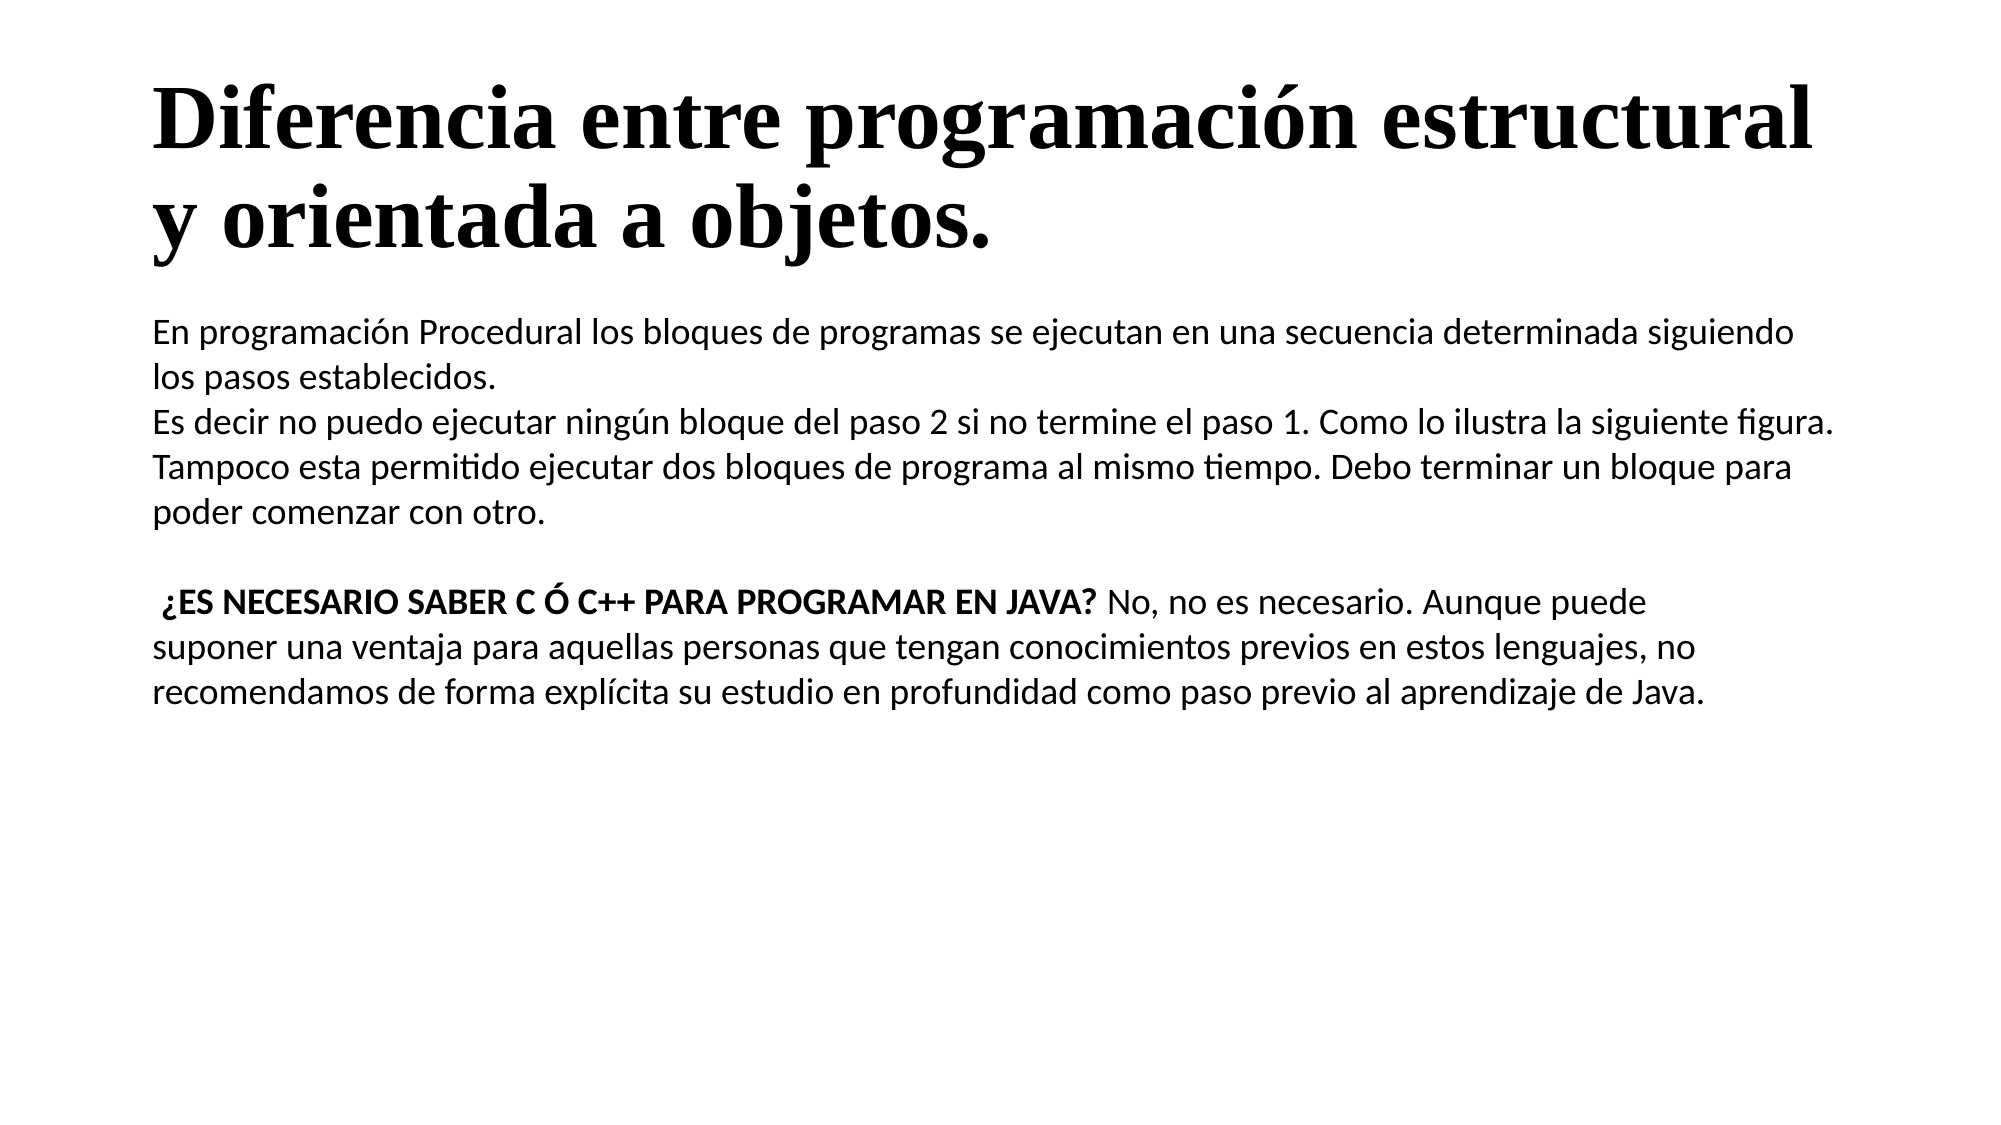

Diferencia entre programación estructural y orientada a objetos.
En programación Procedural los bloques de programas se ejecutan en una secuencia determinada siguiendo los pasos establecidos.
Es decir no puedo ejecutar ningún bloque del paso 2 si no termine el paso 1. Como lo ilustra la siguiente figura. Tampoco esta permitido ejecutar dos bloques de programa al mismo tiempo. Debo terminar un bloque para poder comenzar con otro.
 ¿ES NECESARIO SABER C Ó C++ PARA PROGRAMAR EN JAVA? No, no es necesario. Aunque puede
suponer una ventaja para aquellas personas que tengan conocimientos previos en estos lenguajes, no
recomendamos de forma explícita su estudio en profundidad como paso previo al aprendizaje de Java.